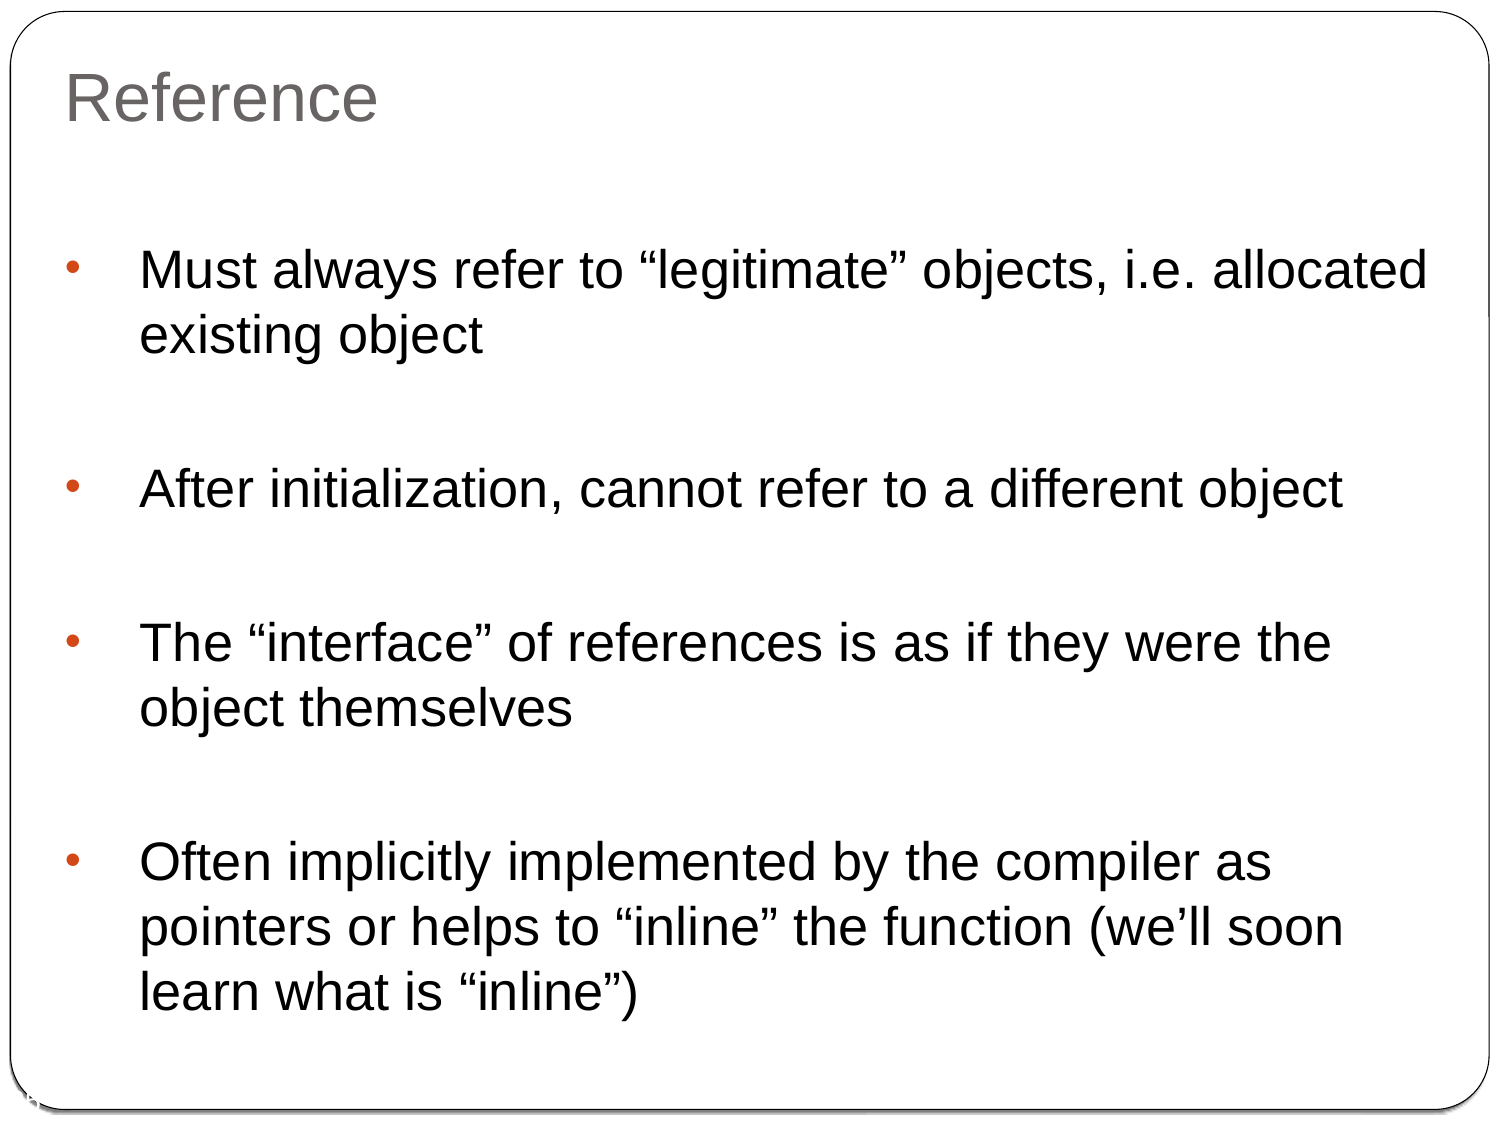

# Reference
Must always refer to “legitimate” objects, i.e. allocated existing object
After initialization, cannot refer to a different object
The “interface” of references is as if they were the object themselves
Often implicitly implemented by the compiler as pointers or helps to “inline” the function (we’ll soon learn what is “inline”)